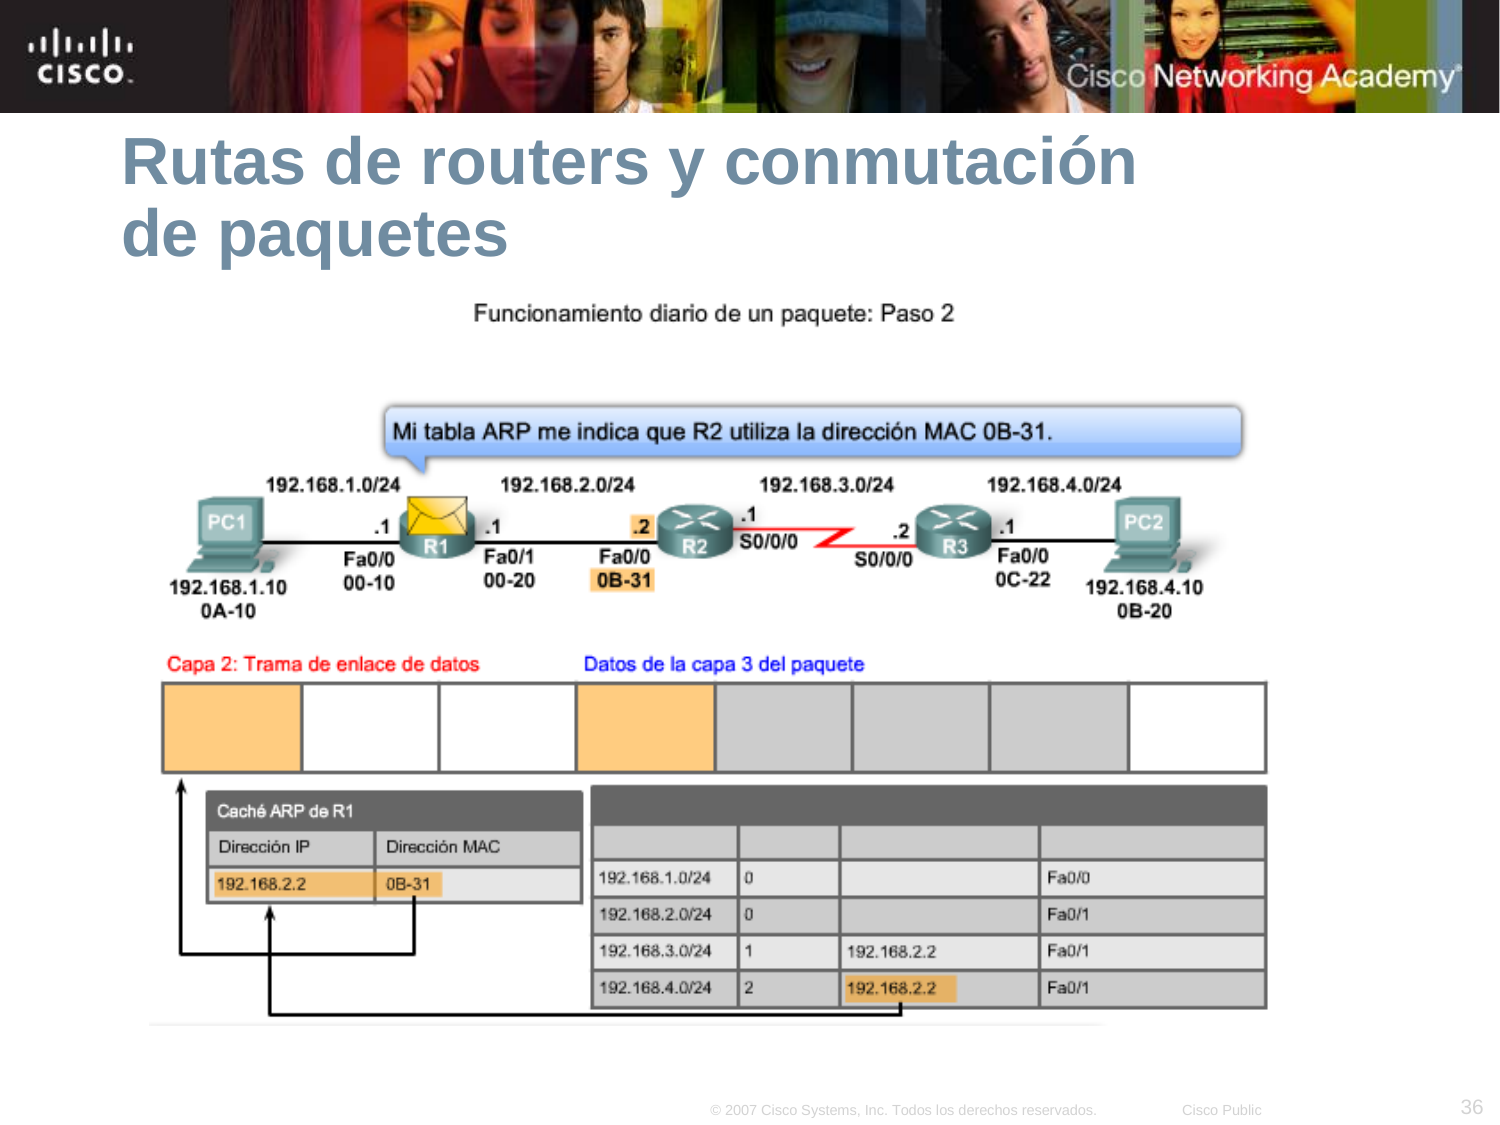

# Rutas de routers y conmutación de paquetes